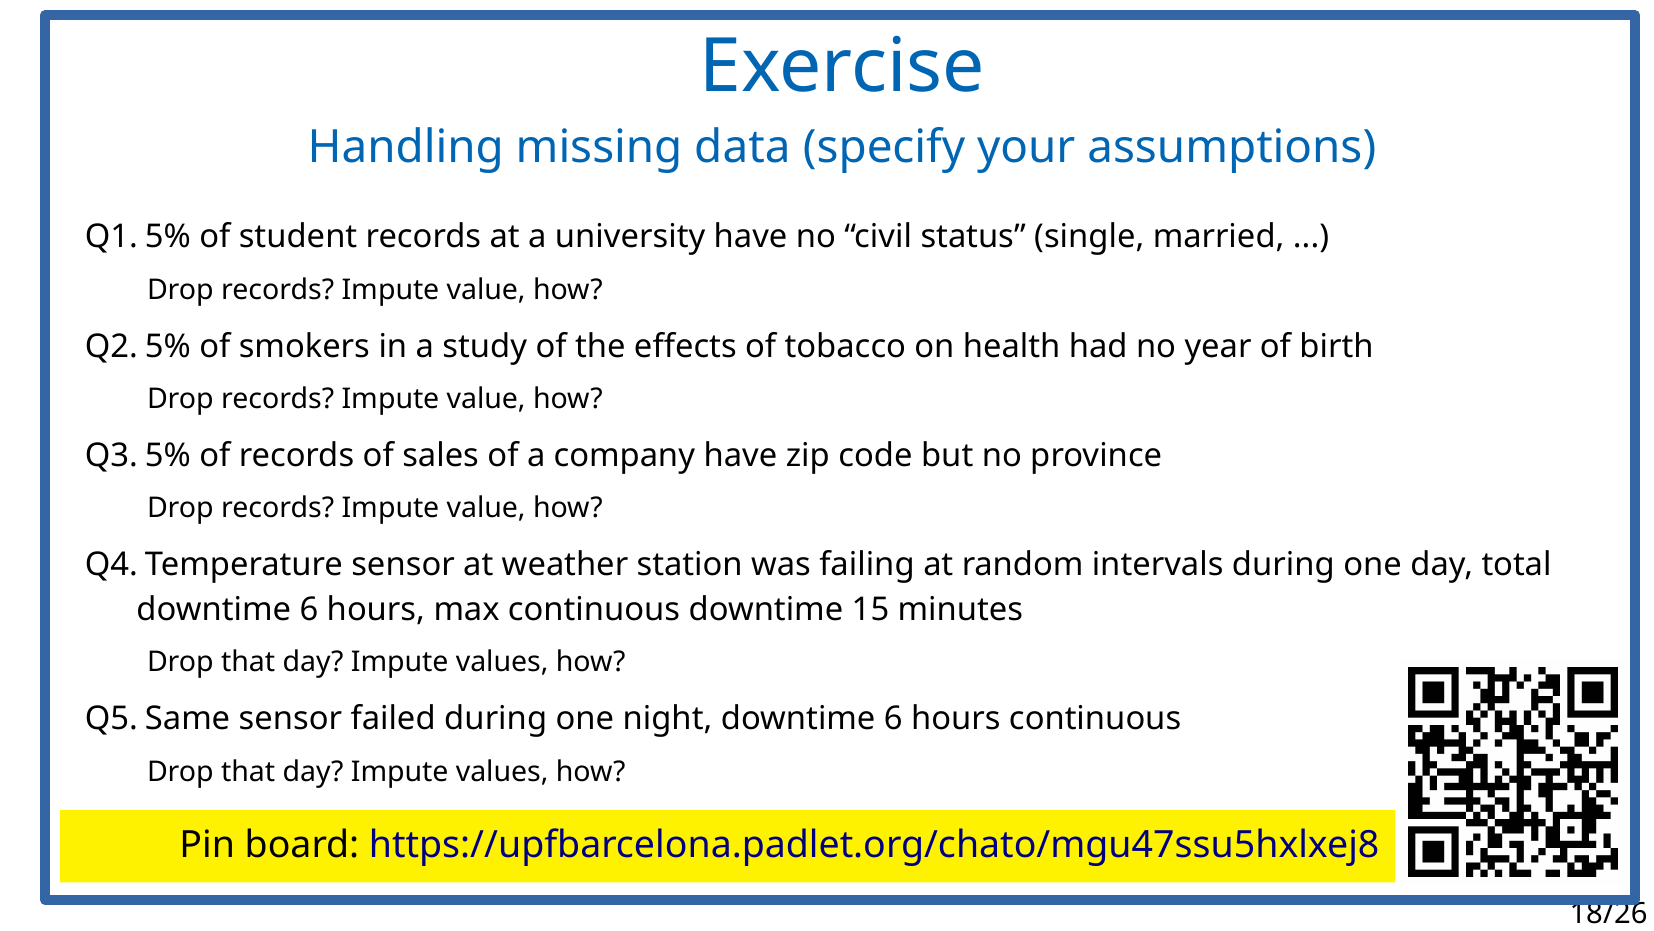

# Exercise Handling missing data (specify your assumptions)
 5% of student records at a university have no “civil status” (single, married, ...)
Drop records? Impute value, how?
 5% of smokers in a study of the effects of tobacco on health had no year of birth
Drop records? Impute value, how?
 5% of records of sales of a company have zip code but no province
Drop records? Impute value, how?
 Temperature sensor at weather station was failing at random intervals during one day, total downtime 6 hours, max continuous downtime 15 minutes
Drop that day? Impute values, how?
 Same sensor failed during one night, downtime 6 hours continuous
Drop that day? Impute values, how?
Pin board: https://upfbarcelona.padlet.org/chato/mgu47ssu5hxlxej8
18